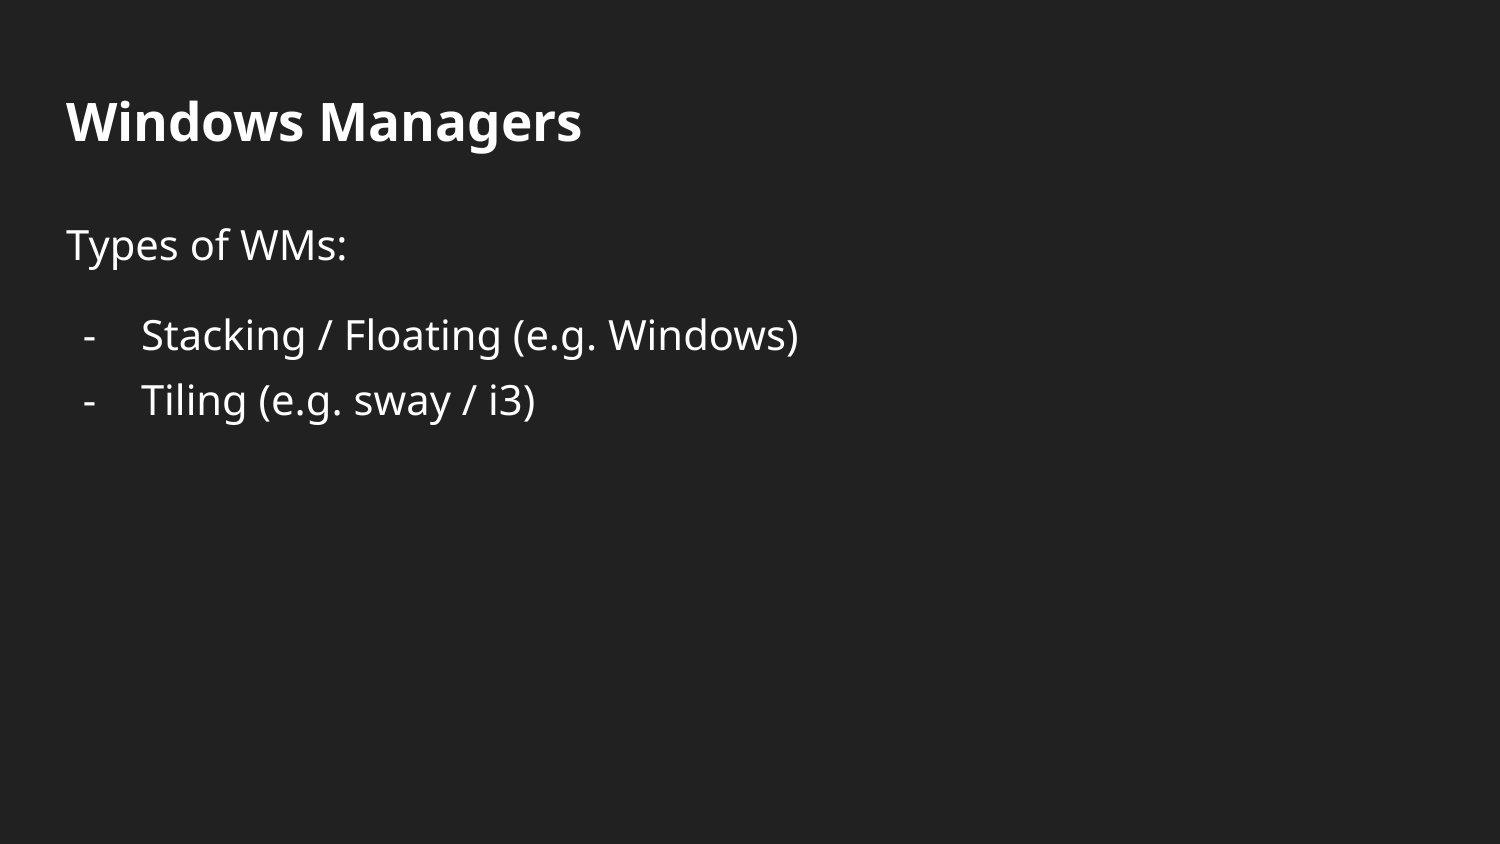

# Windows Managers
Types of WMs:
Stacking / Floating (e.g. Windows)
Tiling (e.g. sway / i3)